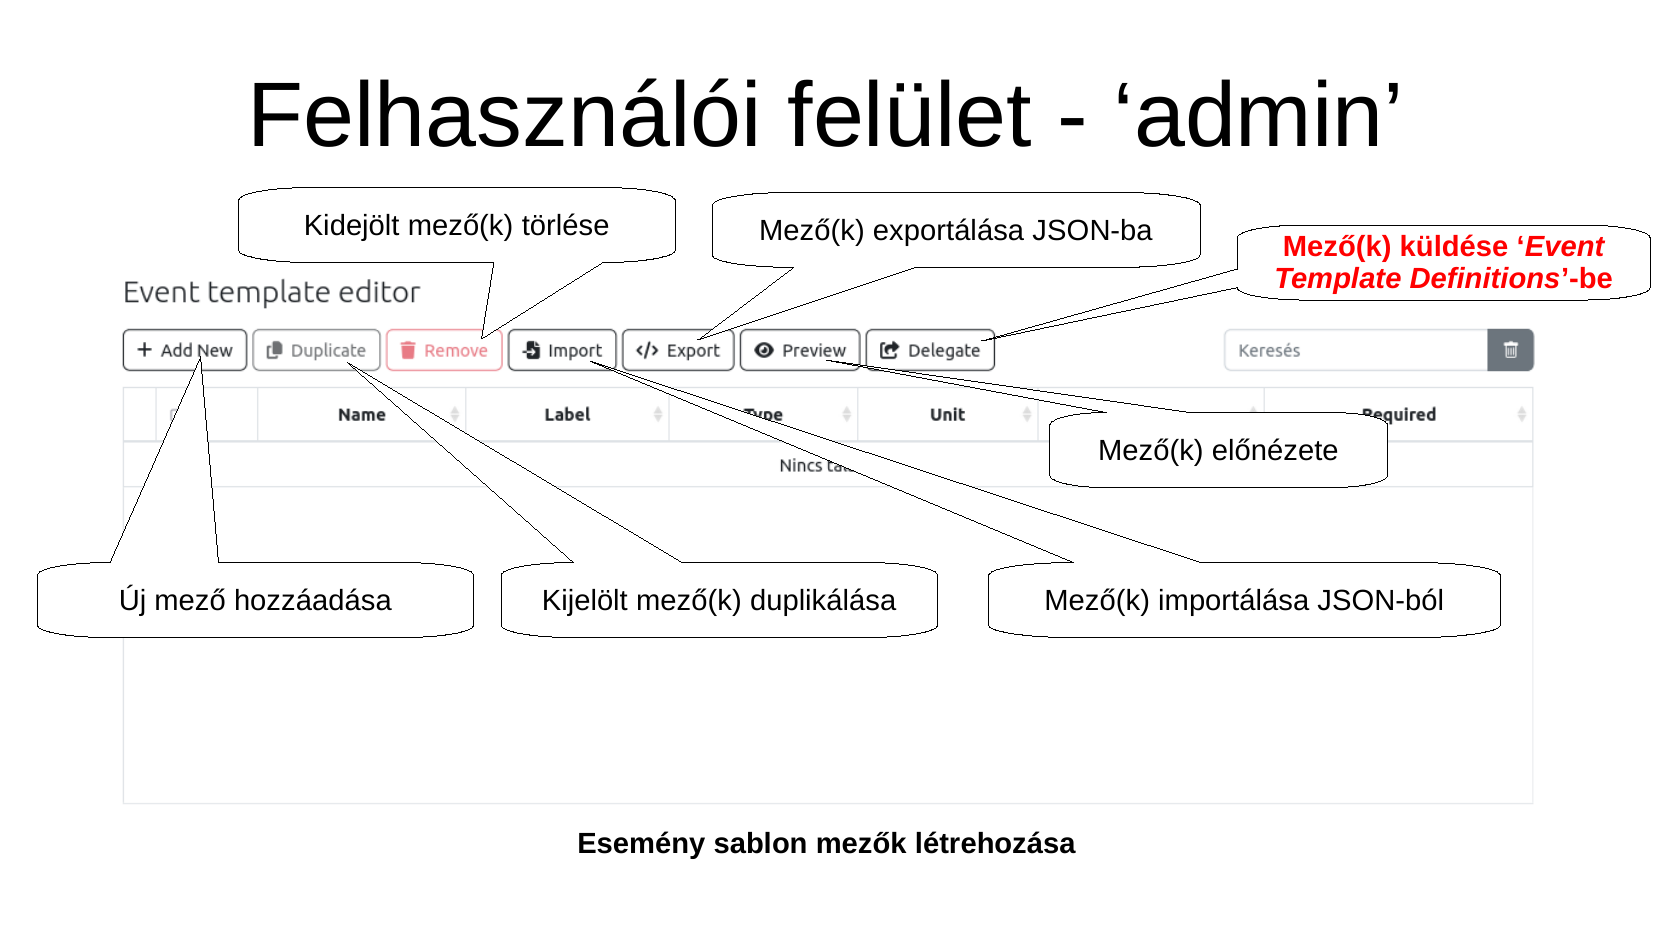

# Felhasználói felület - ‘admin’
Kidejölt mező(k) törlése
Mező(k) exportálása JSON-ba
Mező(k) küldése ‘Event Template Definitions’-be
Mező(k) előnézete
Új mező hozzáadása
Kijelölt mező(k) duplikálása
Mező(k) importálása JSON-ból
Esemény sablon mezők létrehozása